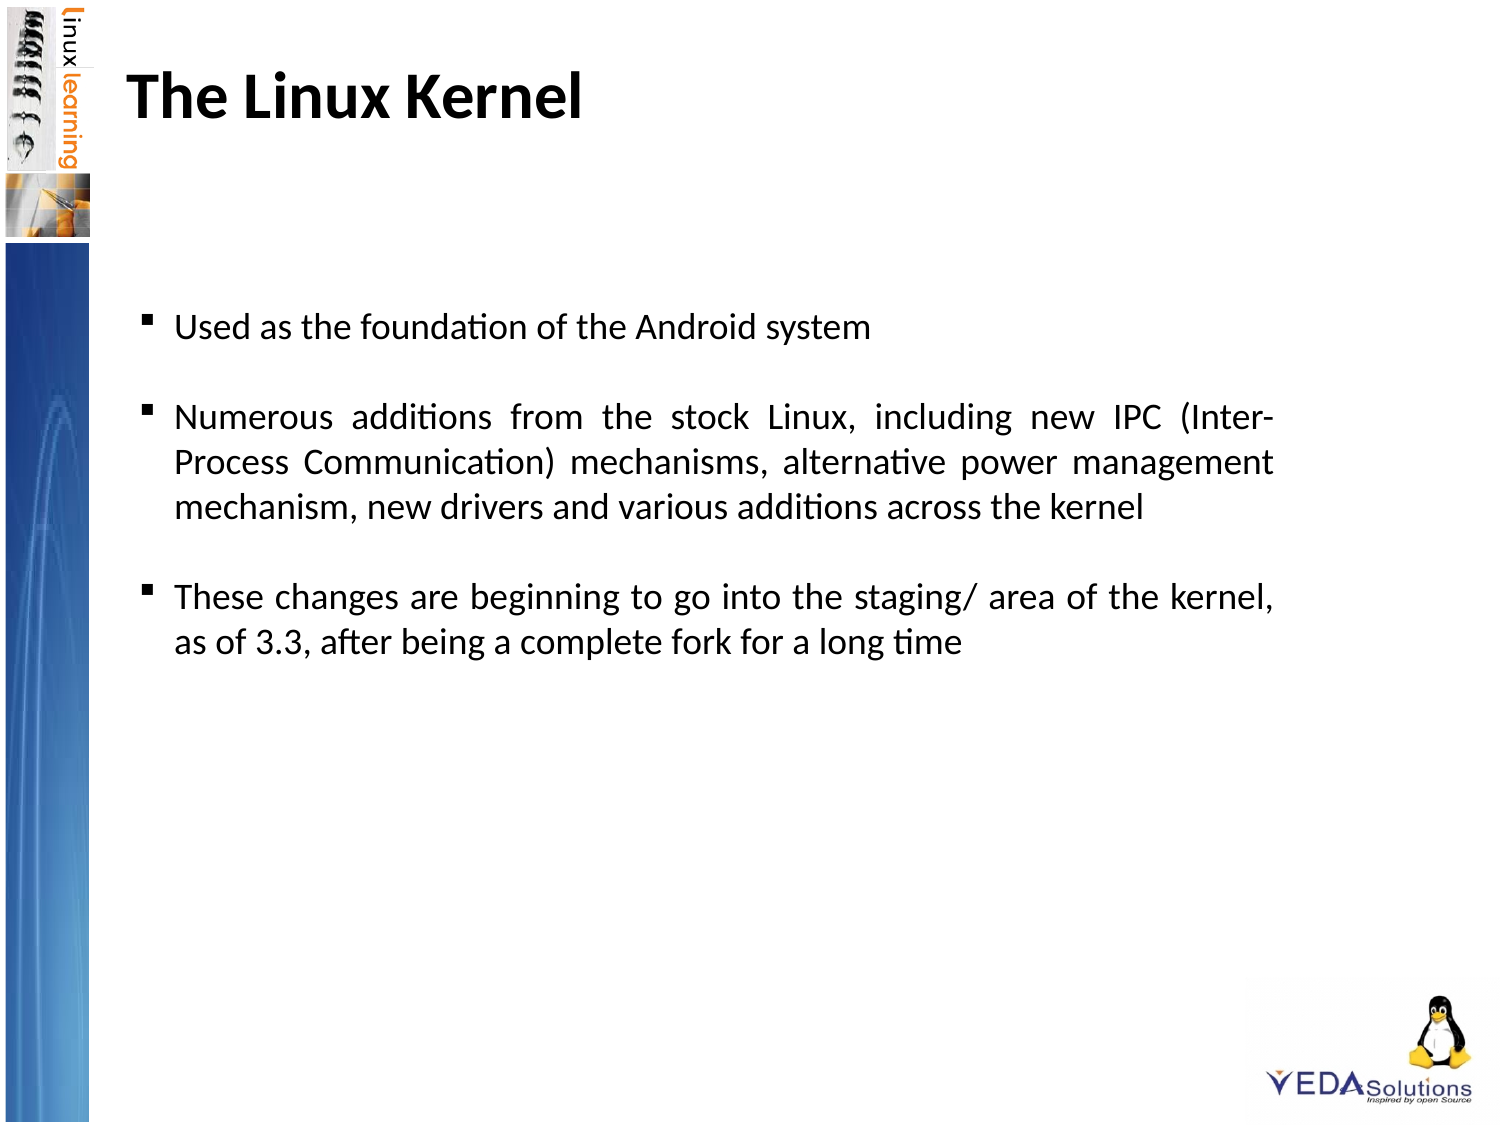

The Linux Kernel
Used as the foundation of the Android system
Numerous additions from the stock Linux, including new IPC (Inter-Process Communication) mechanisms, alternative power management mechanism, new drivers and various additions across the kernel
These changes are beginning to go into the staging/ area of the kernel, as of 3.3, after being a complete fork for a long time